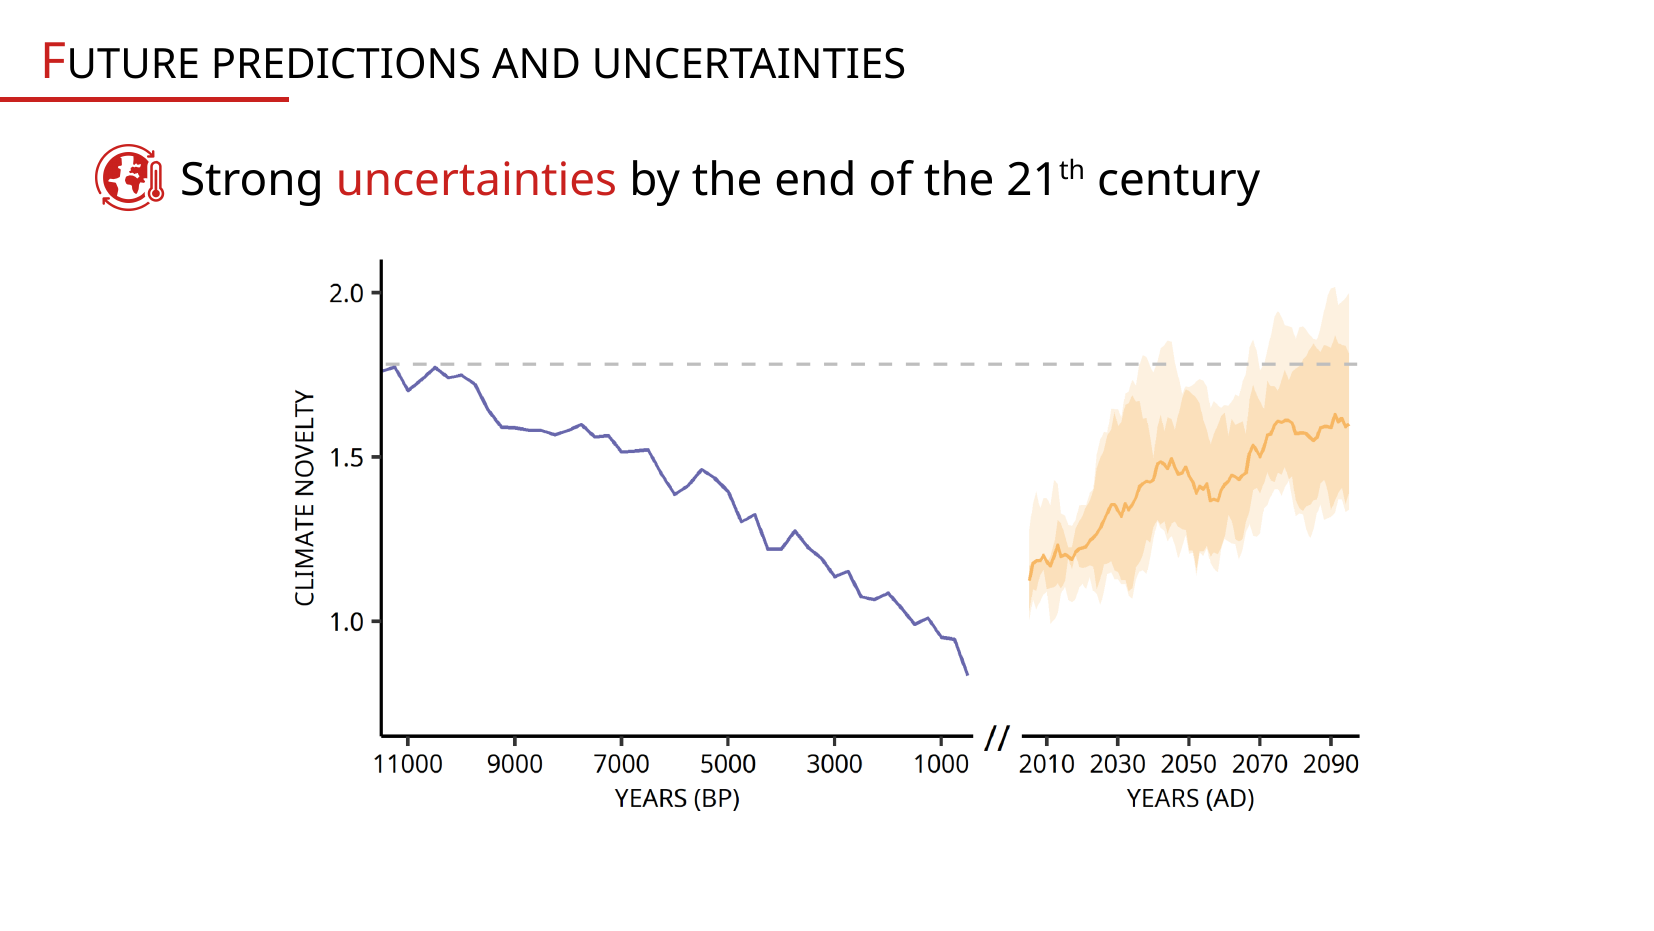

FUTURE PREDICTIONS AND UNCERTAINTIES
Strong uncertainties by the end of the 21th century